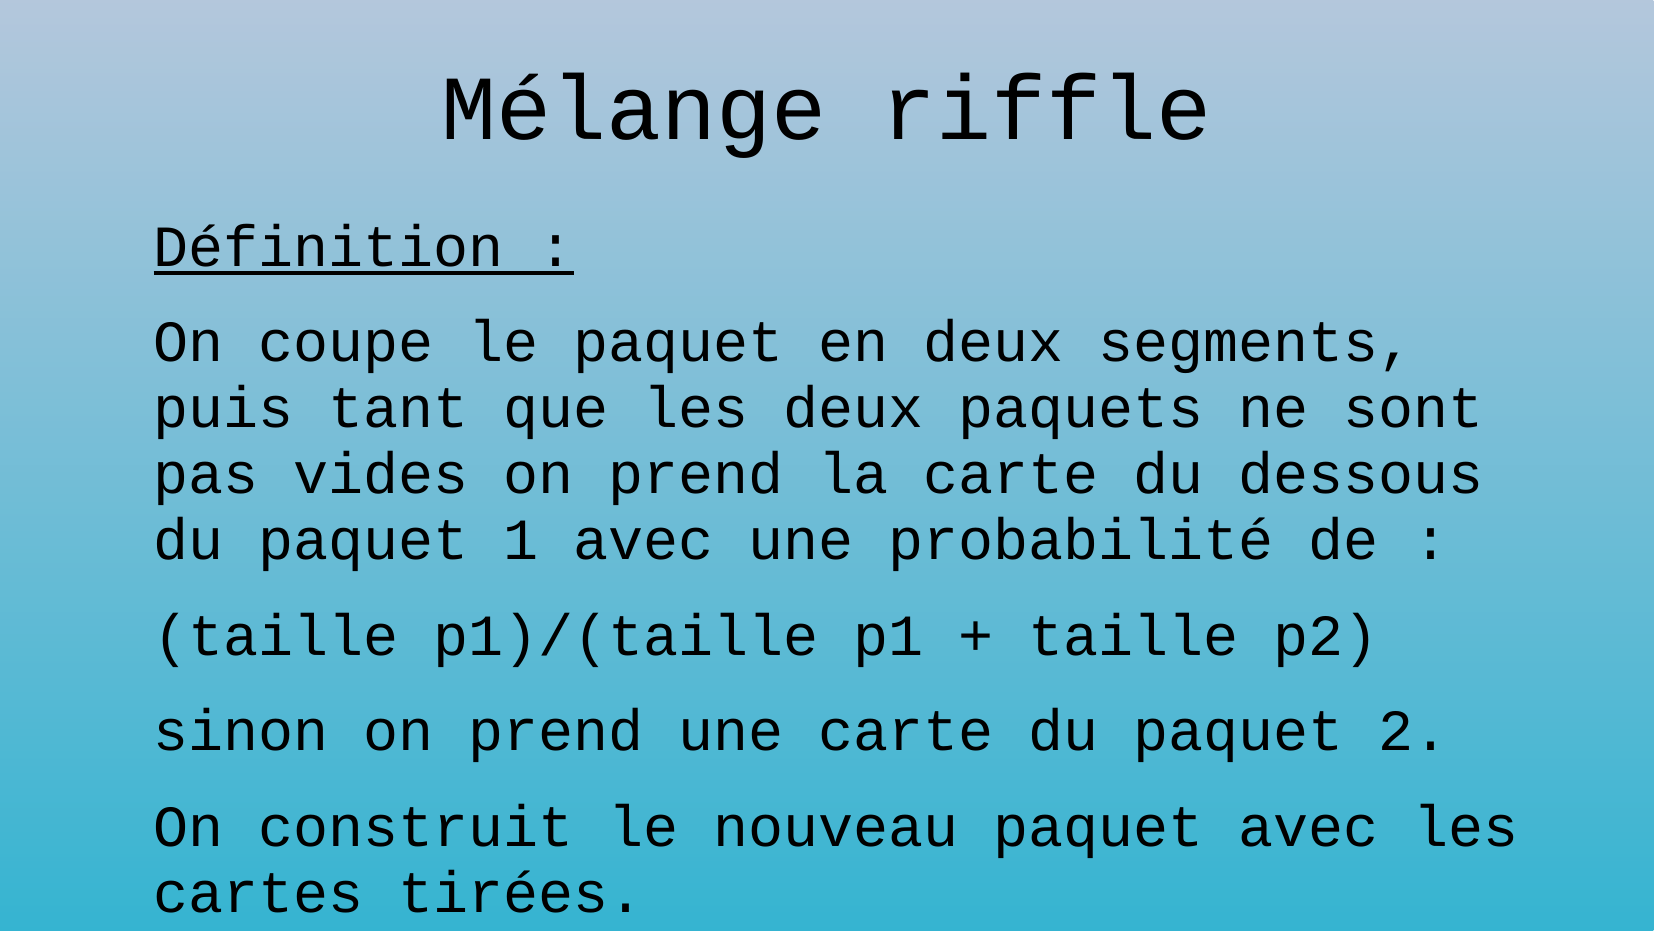

# Mélange riffle
Définition :
On coupe le paquet en deux segments, puis tant que les deux paquets ne sont pas vides on prend la carte du dessous du paquet 1 avec une probabilité de :
(taille p1)/(taille p1 + taille p2)
sinon on prend une carte du paquet 2.
On construit le nouveau paquet avec les cartes tirées.